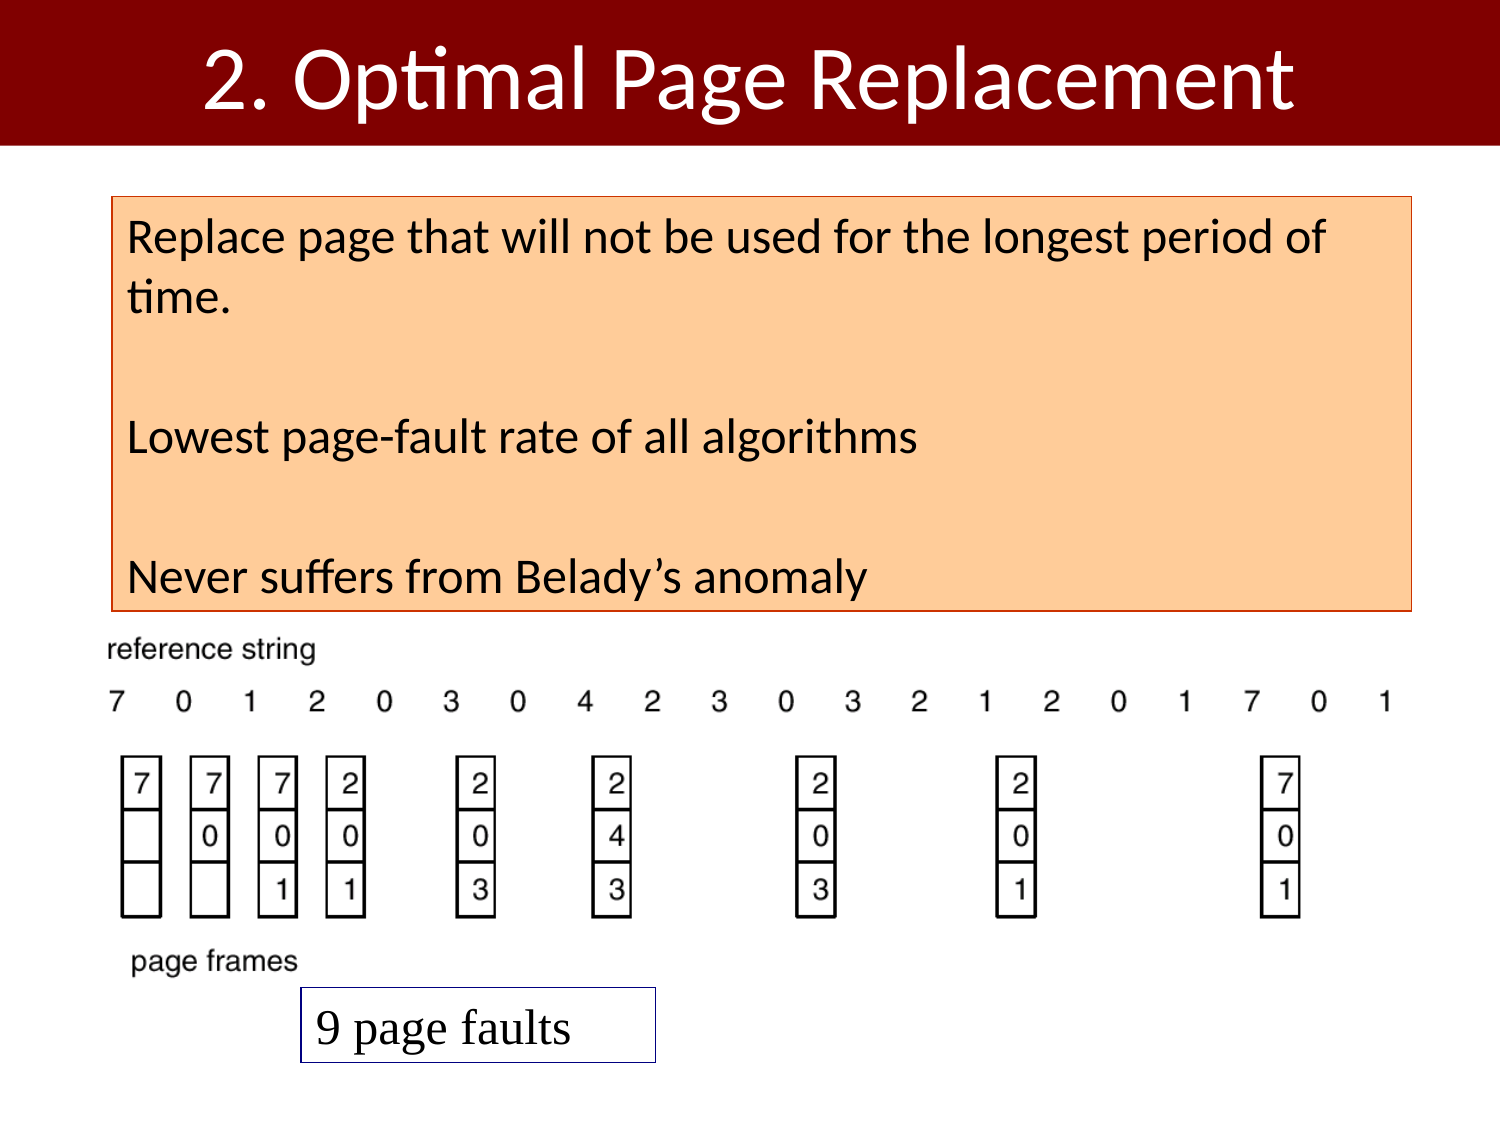

# 2. Optimal Page Replacement
Replace page that will not be used for the longest period of time.
Lowest page-fault rate of all algorithms
Never suffers from Belady’s anomaly
9 page faults